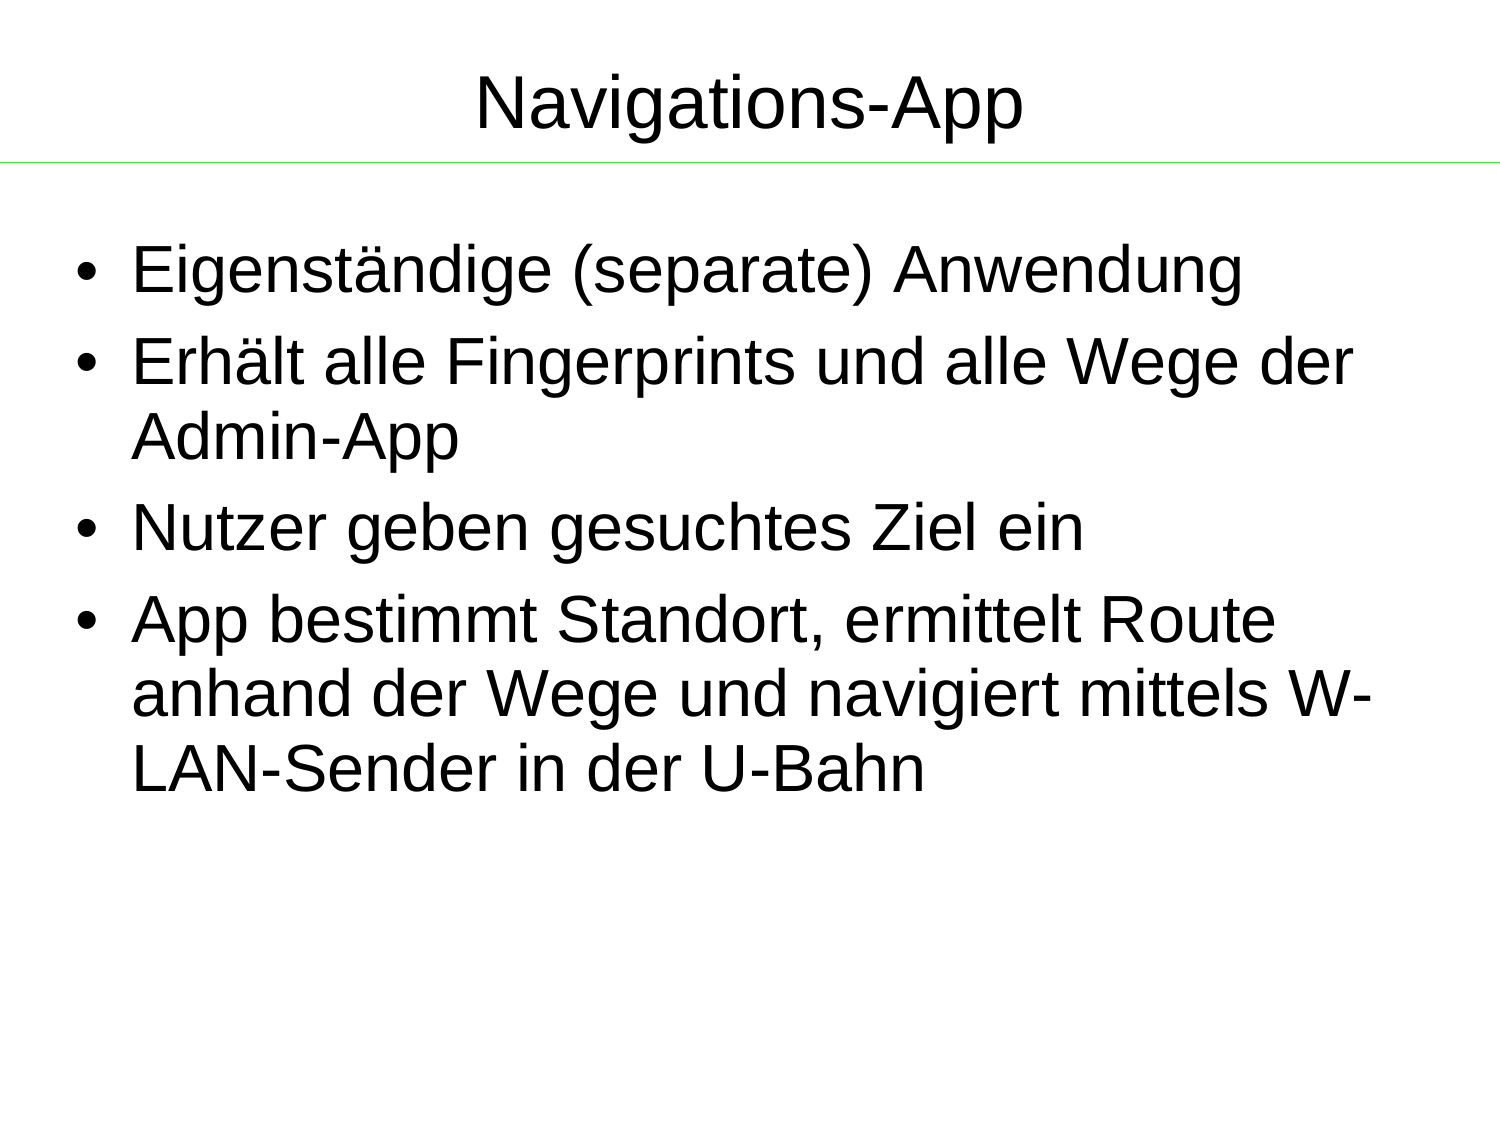

# Navigations-App
Eigenständige (separate) Anwendung
Erhält alle Fingerprints und alle Wege der Admin-App
Nutzer geben gesuchtes Ziel ein
App bestimmt Standort, ermittelt Route anhand der Wege und navigiert mittels W-LAN-Sender in der U-Bahn